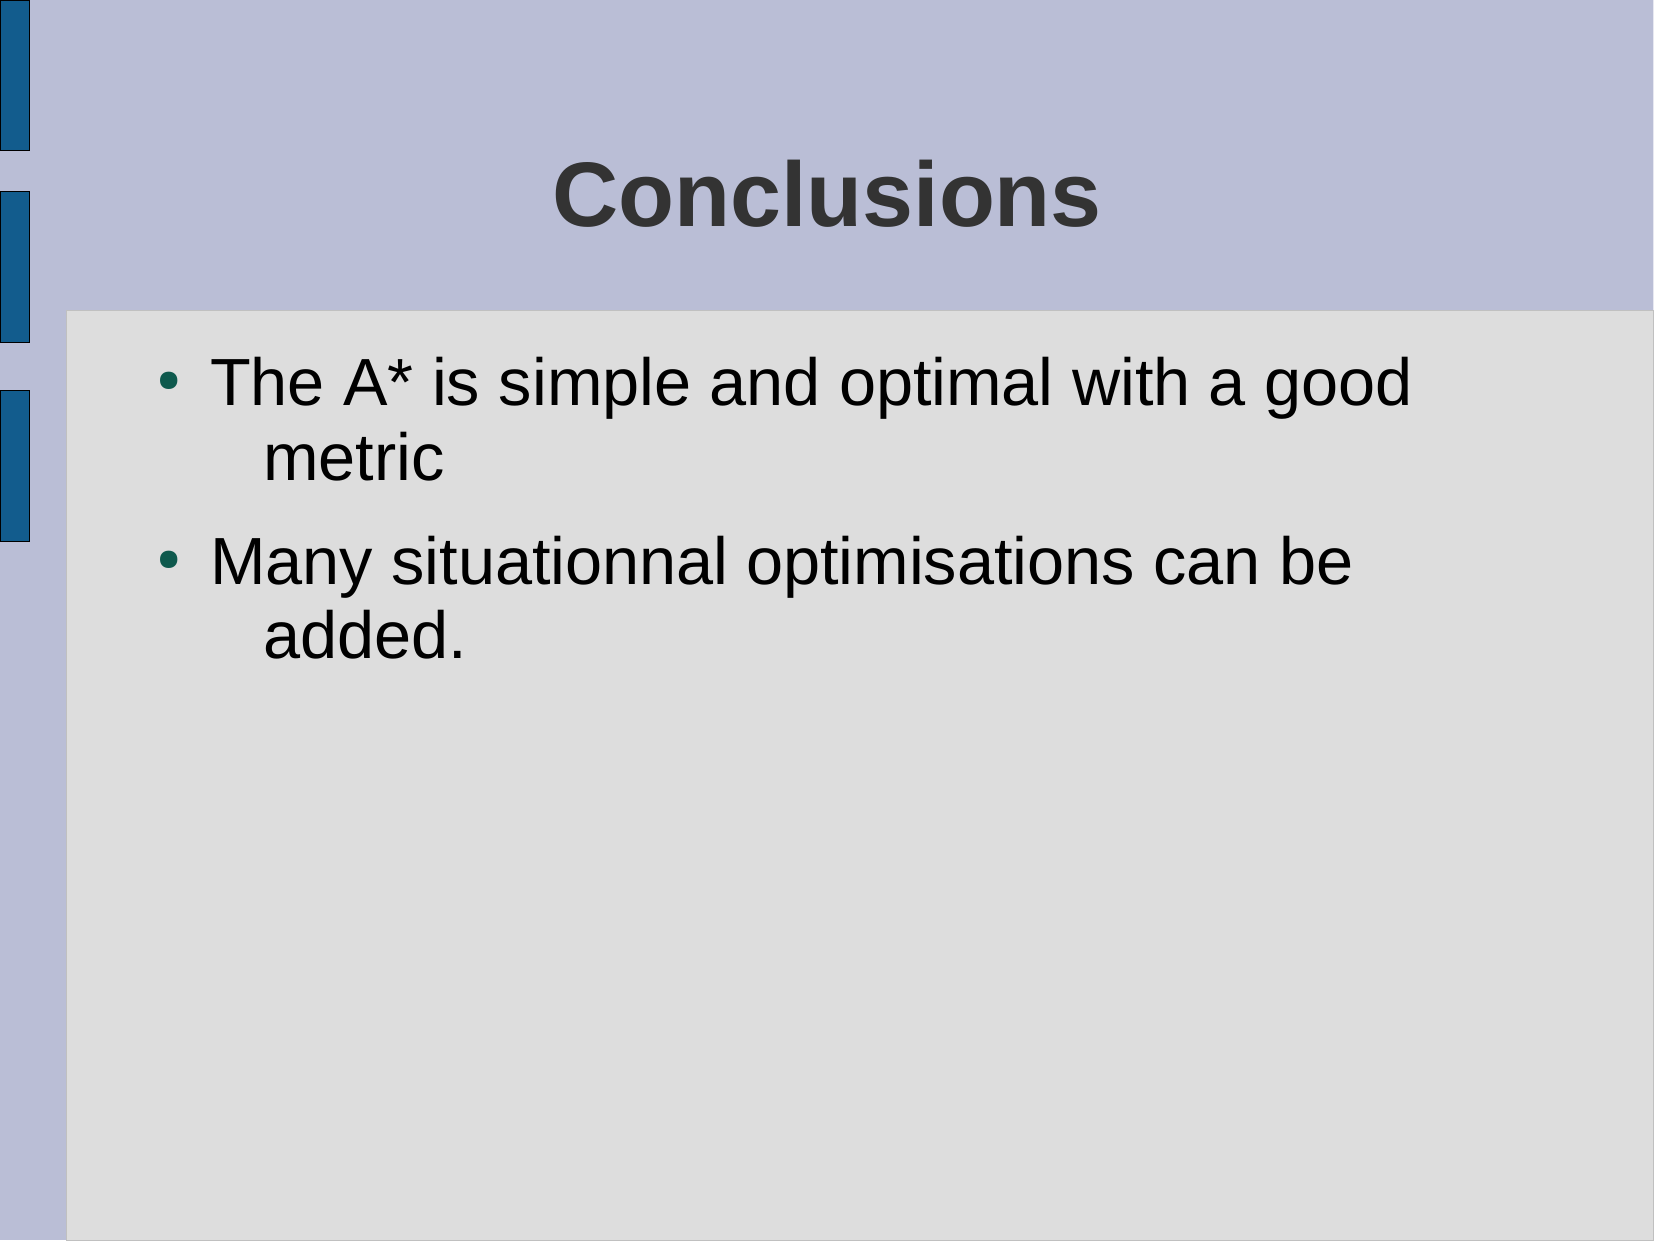

# Conclusions
The A* is simple and optimal with a good metric
Many situationnal optimisations can be added.